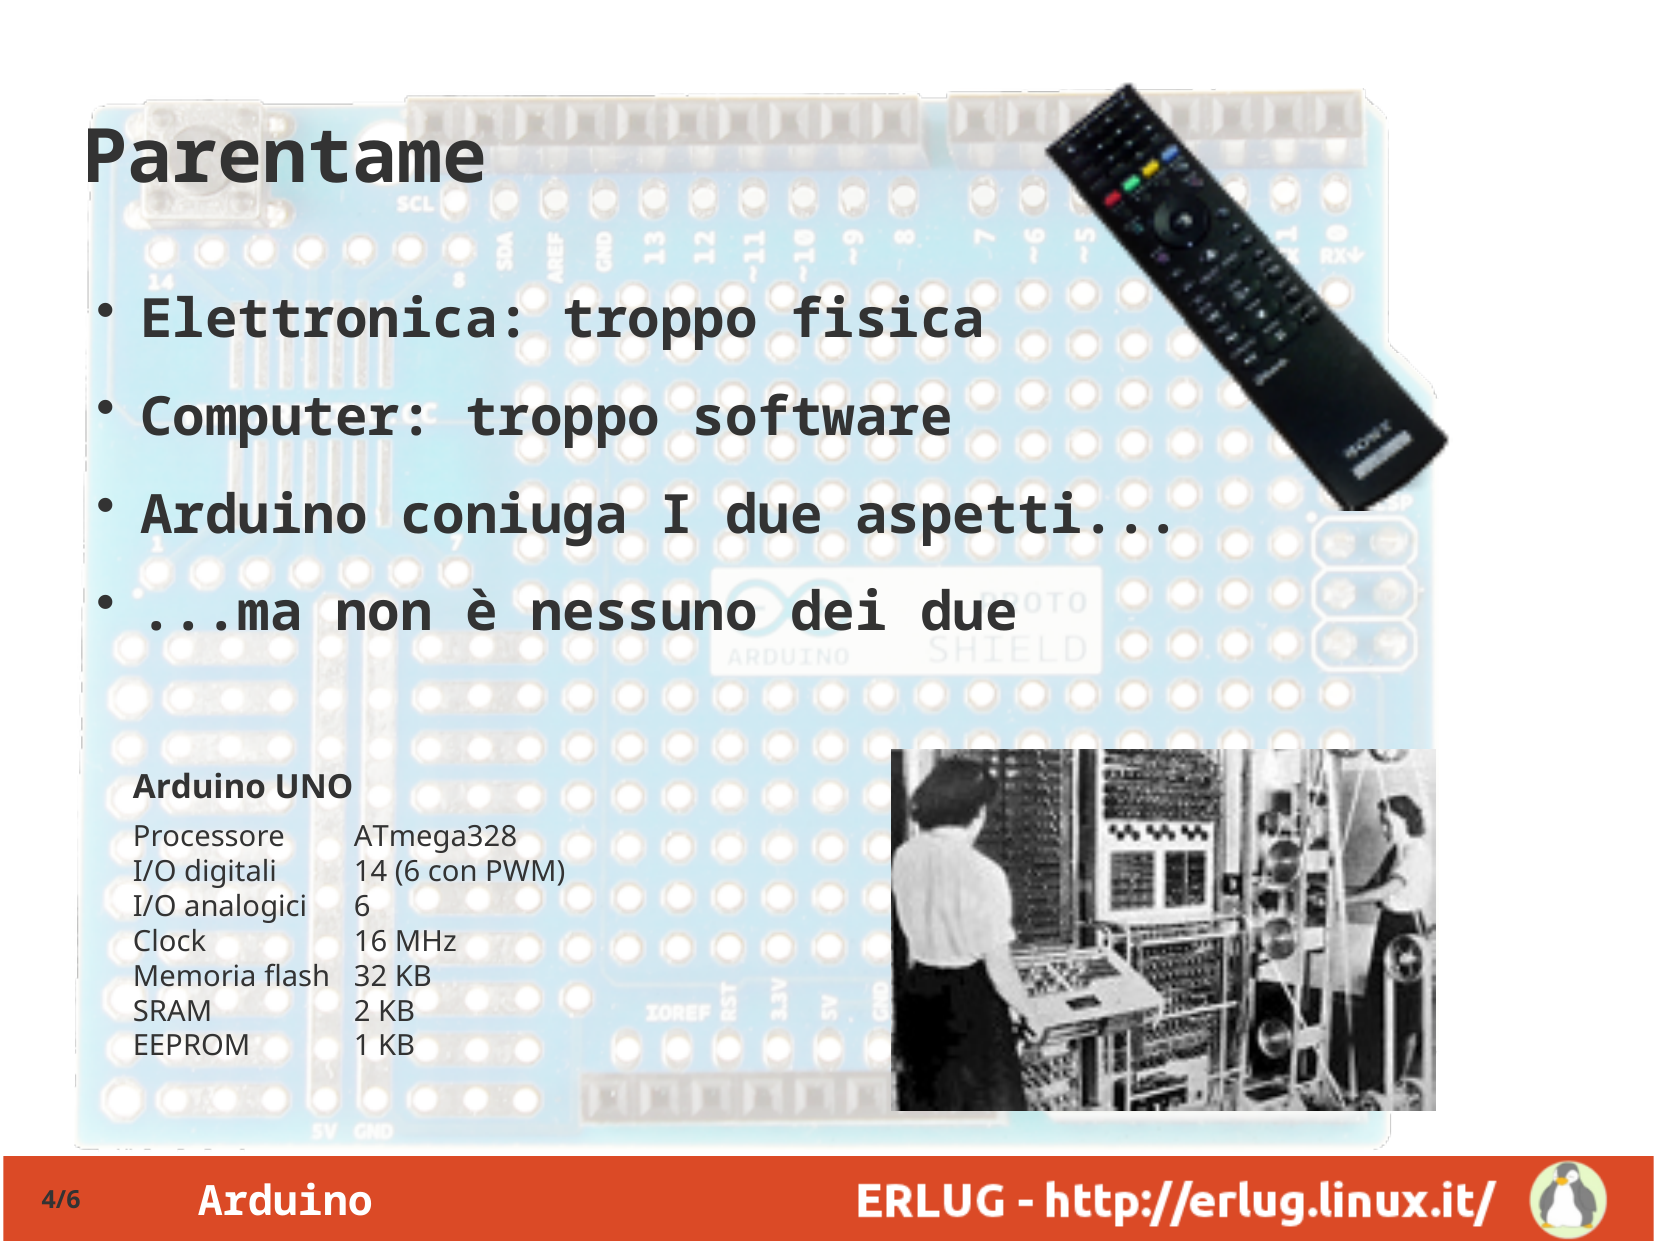

# Parentame
Elettronica: troppo fisica
Computer: troppo software
Arduino coniuga I due aspetti...
...ma non è nessuno dei due
Arduino UNO
Processore	ATmega328
I/O digitali		14 (6 con PWM)
I/O analogici	6
Clock			16 MHz
Memoria flash	32 KB
SRAM		2 KB
EEPROM		1 KB